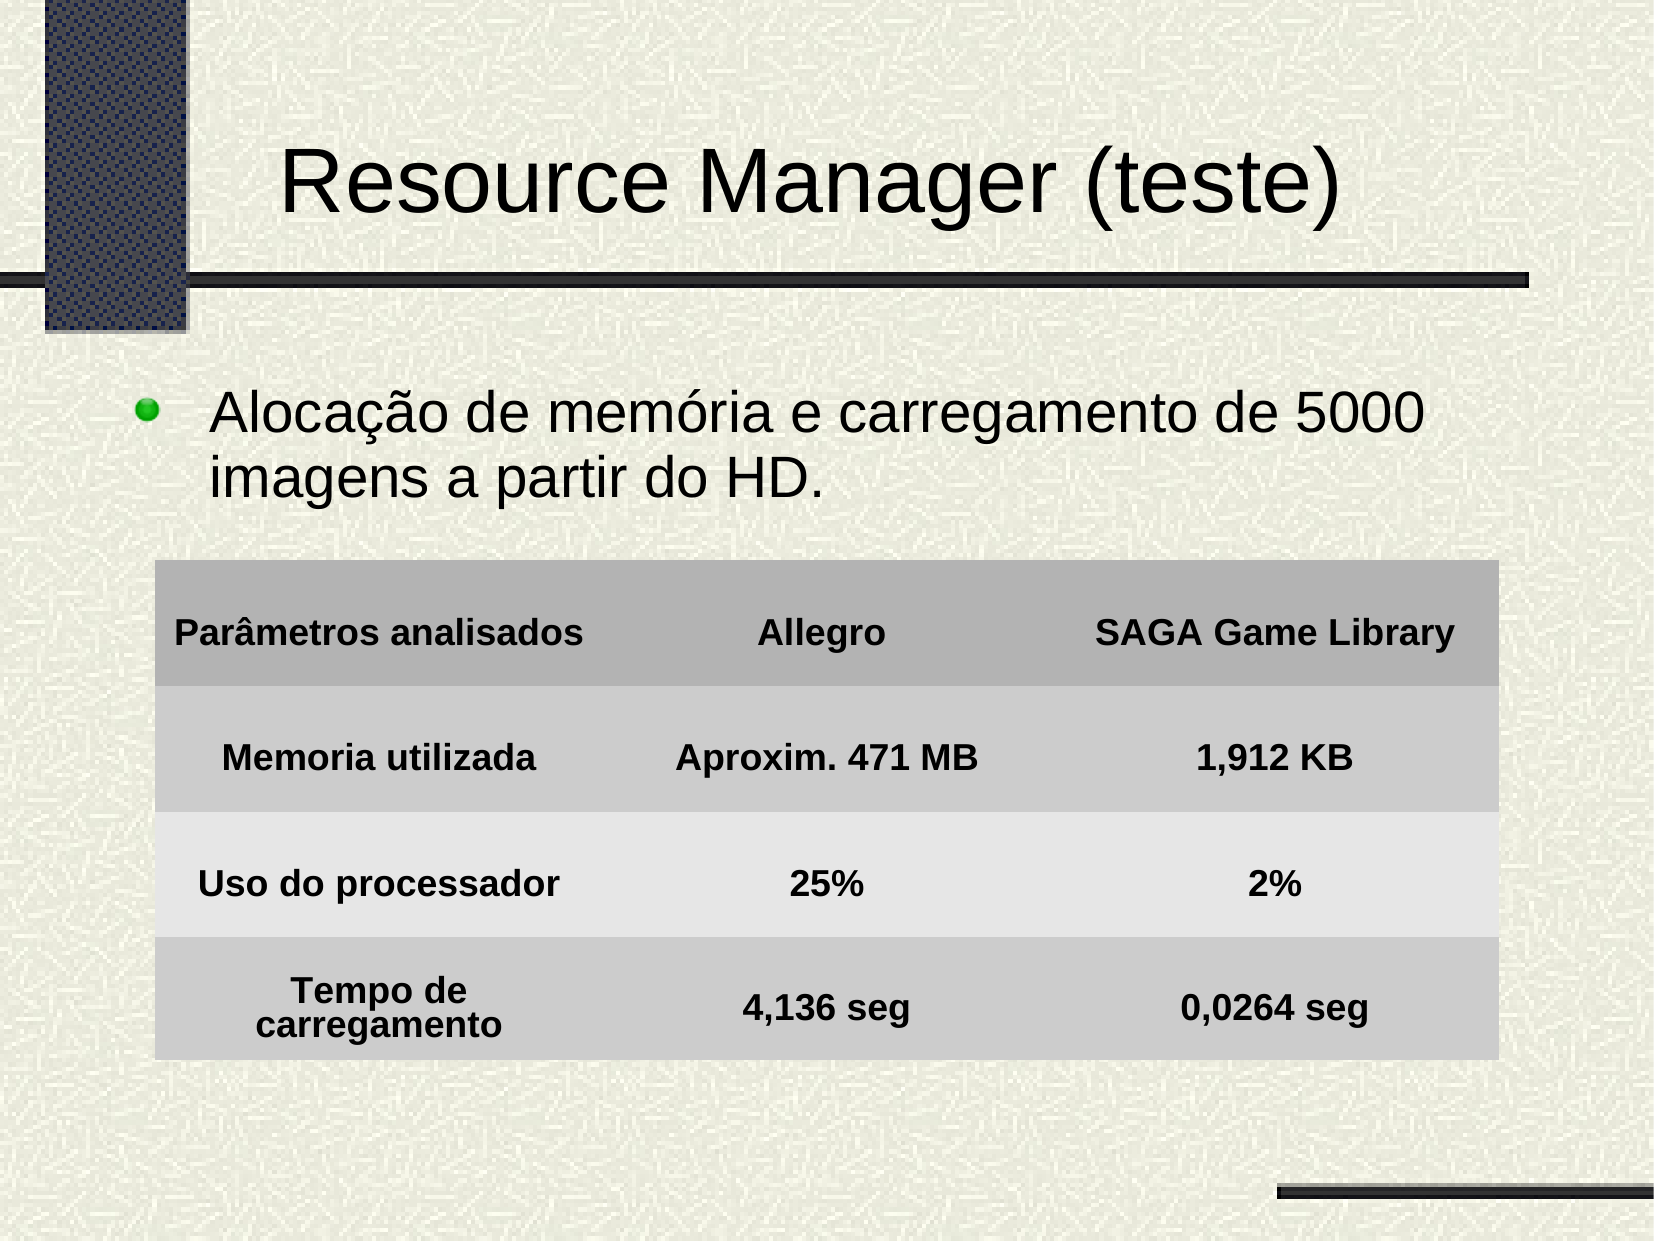

Resource Manager (teste)
 	Alocação de memória e carregamento de 5000 		imagens a partir do HD.
| Parâmetros analisados | Allegro | SAGA Game Library |
| --- | --- | --- |
| Memoria utilizada | Aproxim. 471 MB | 1,912 KB |
| Uso do processador | 25% | 2% |
| Tempo de carregamento | 4,136 seg | 0,0264 seg |